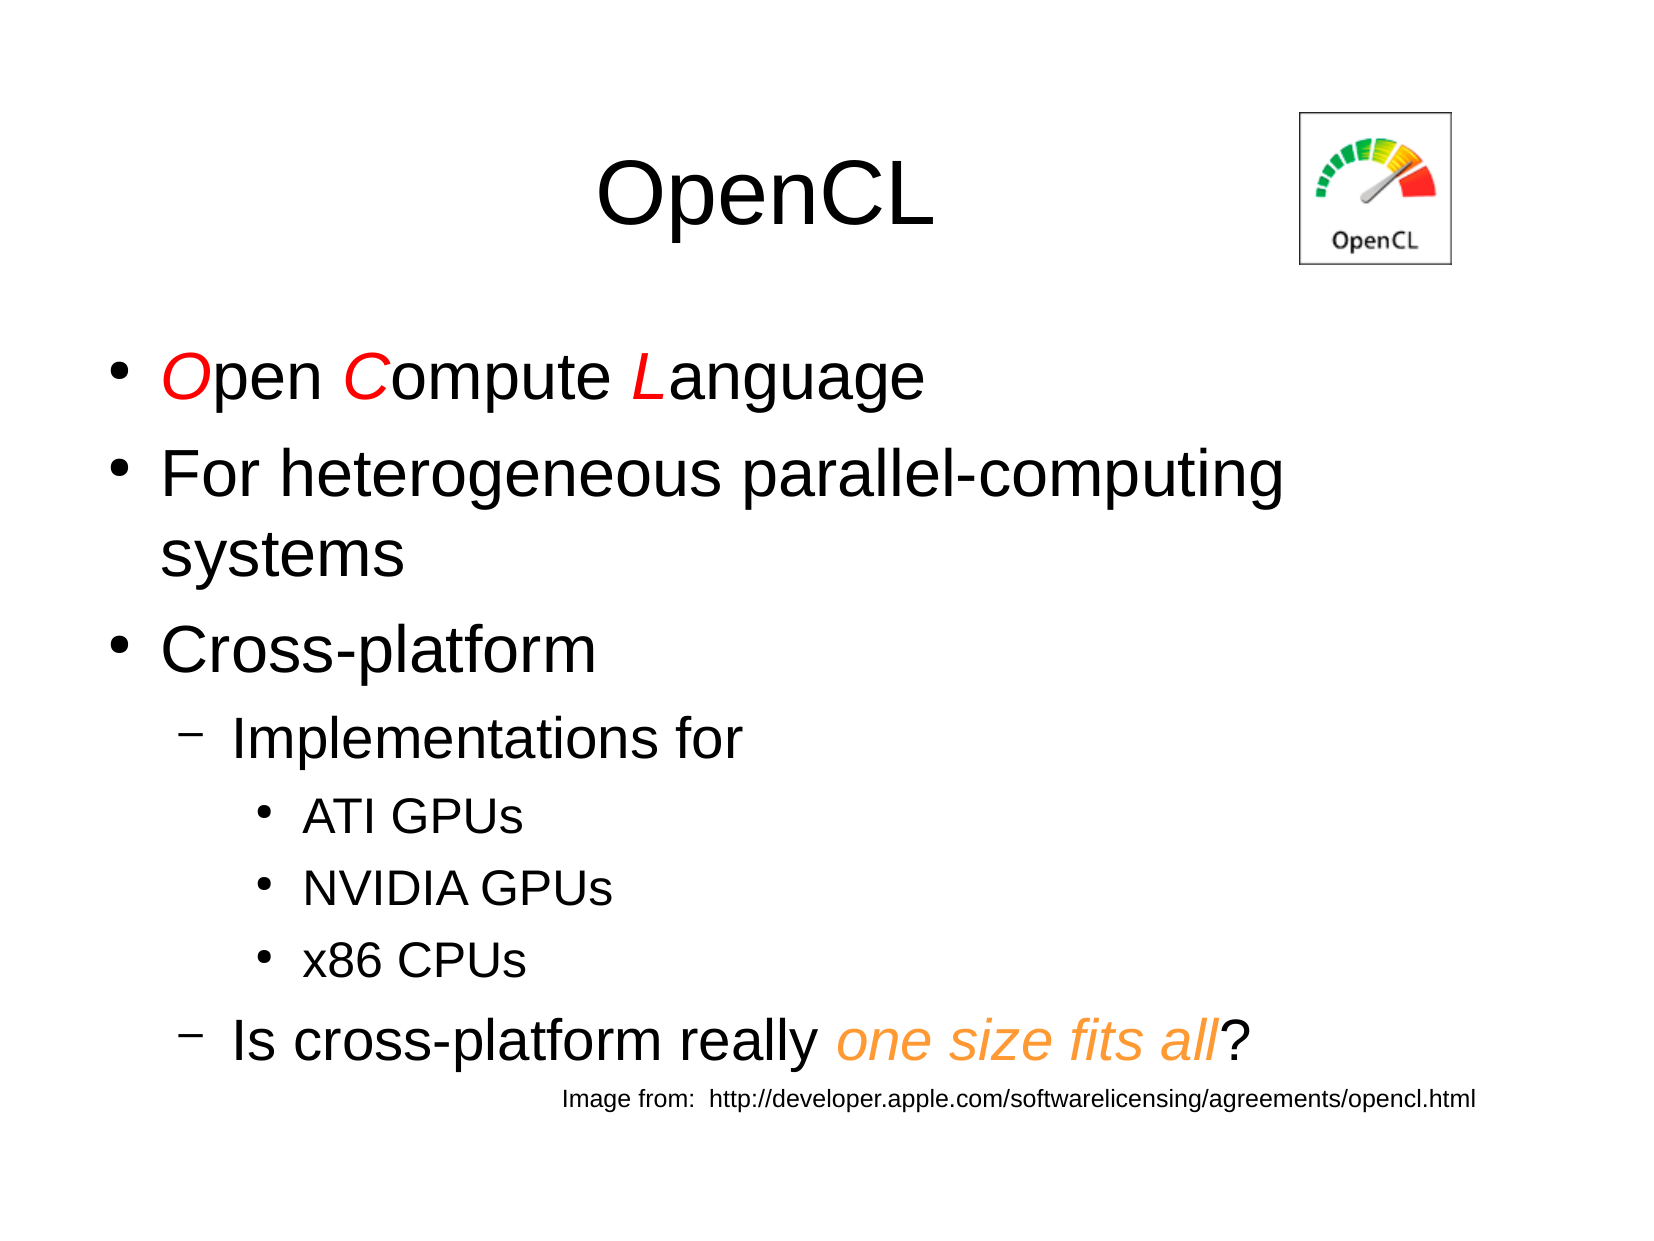

# OpenCL
Open Compute Language
For heterogeneous parallel-computing systems
Cross-platform
Implementations for
ATI GPUs
NVIDIA GPUs
x86 CPUs
Is cross-platform really one size fits all?
Image from: http://developer.apple.com/softwarelicensing/agreements/opencl.html